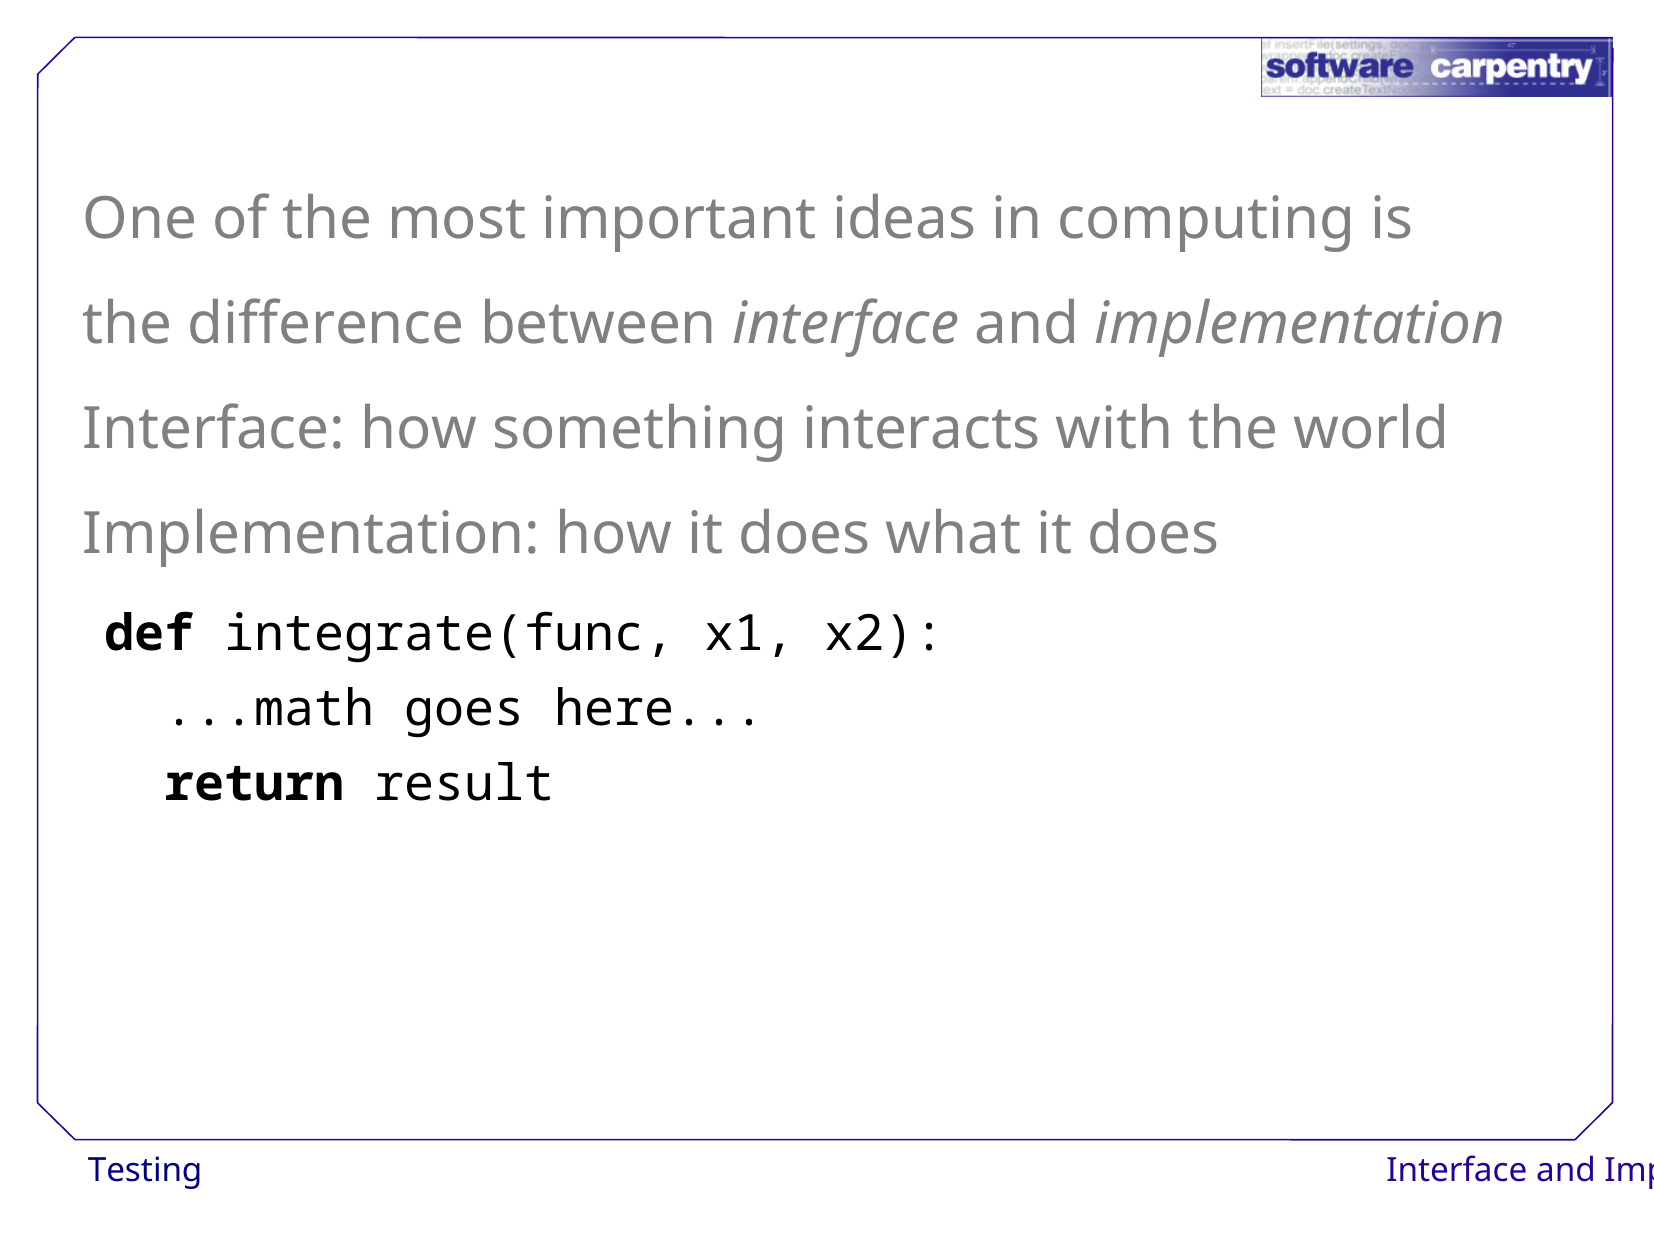

One of the most important ideas in computing is
the difference between interface and implementation
Interface: how something interacts with the world
Implementation: how it does what it does
def integrate(func, x1, x2):
 ...math goes here...
 return result